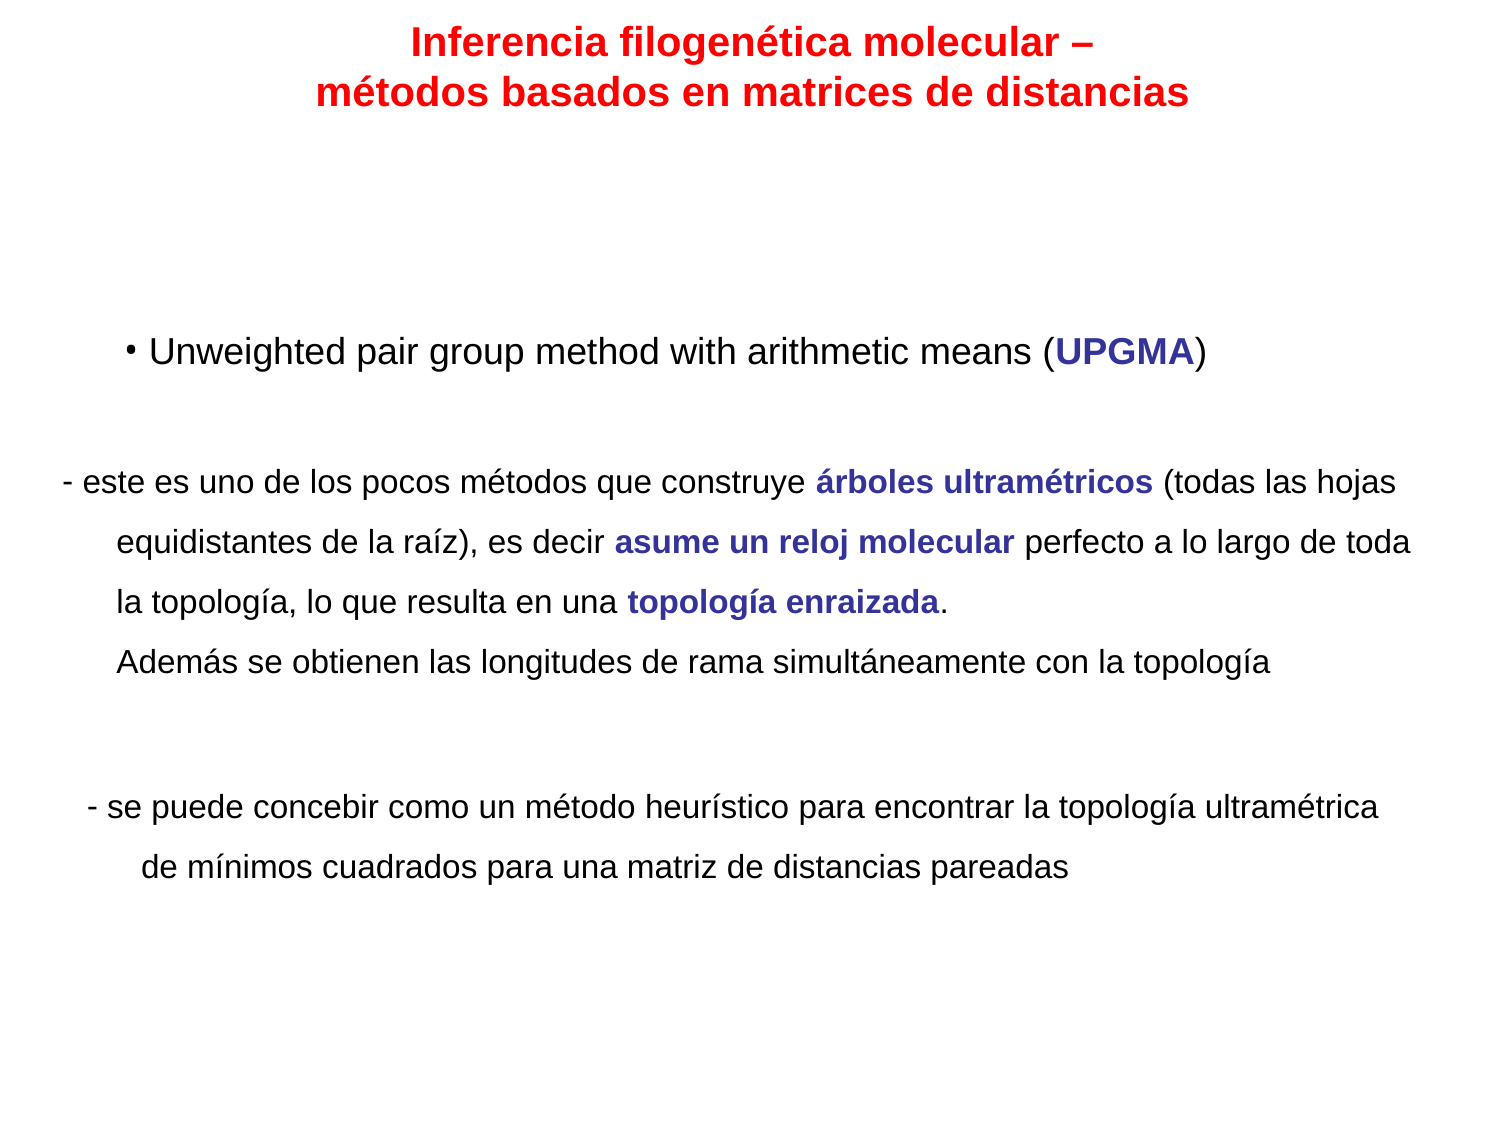

Inferencia filogenética molecular –
métodos basados en matrices de distancias
 Unweighted pair group method with arithmetic means (UPGMA)
 este es uno de los pocos métodos que construye árboles ultramétricos (todas las hojas
 equidistantes de la raíz), es decir asume un reloj molecular perfecto a lo largo de toda
 la topología, lo que resulta en una topología enraizada.
 Además se obtienen las longitudes de rama simultáneamente con la topología
 se puede concebir como un método heurístico para encontrar la topología ultramétrica
 de mínimos cuadrados para una matriz de distancias pareadas